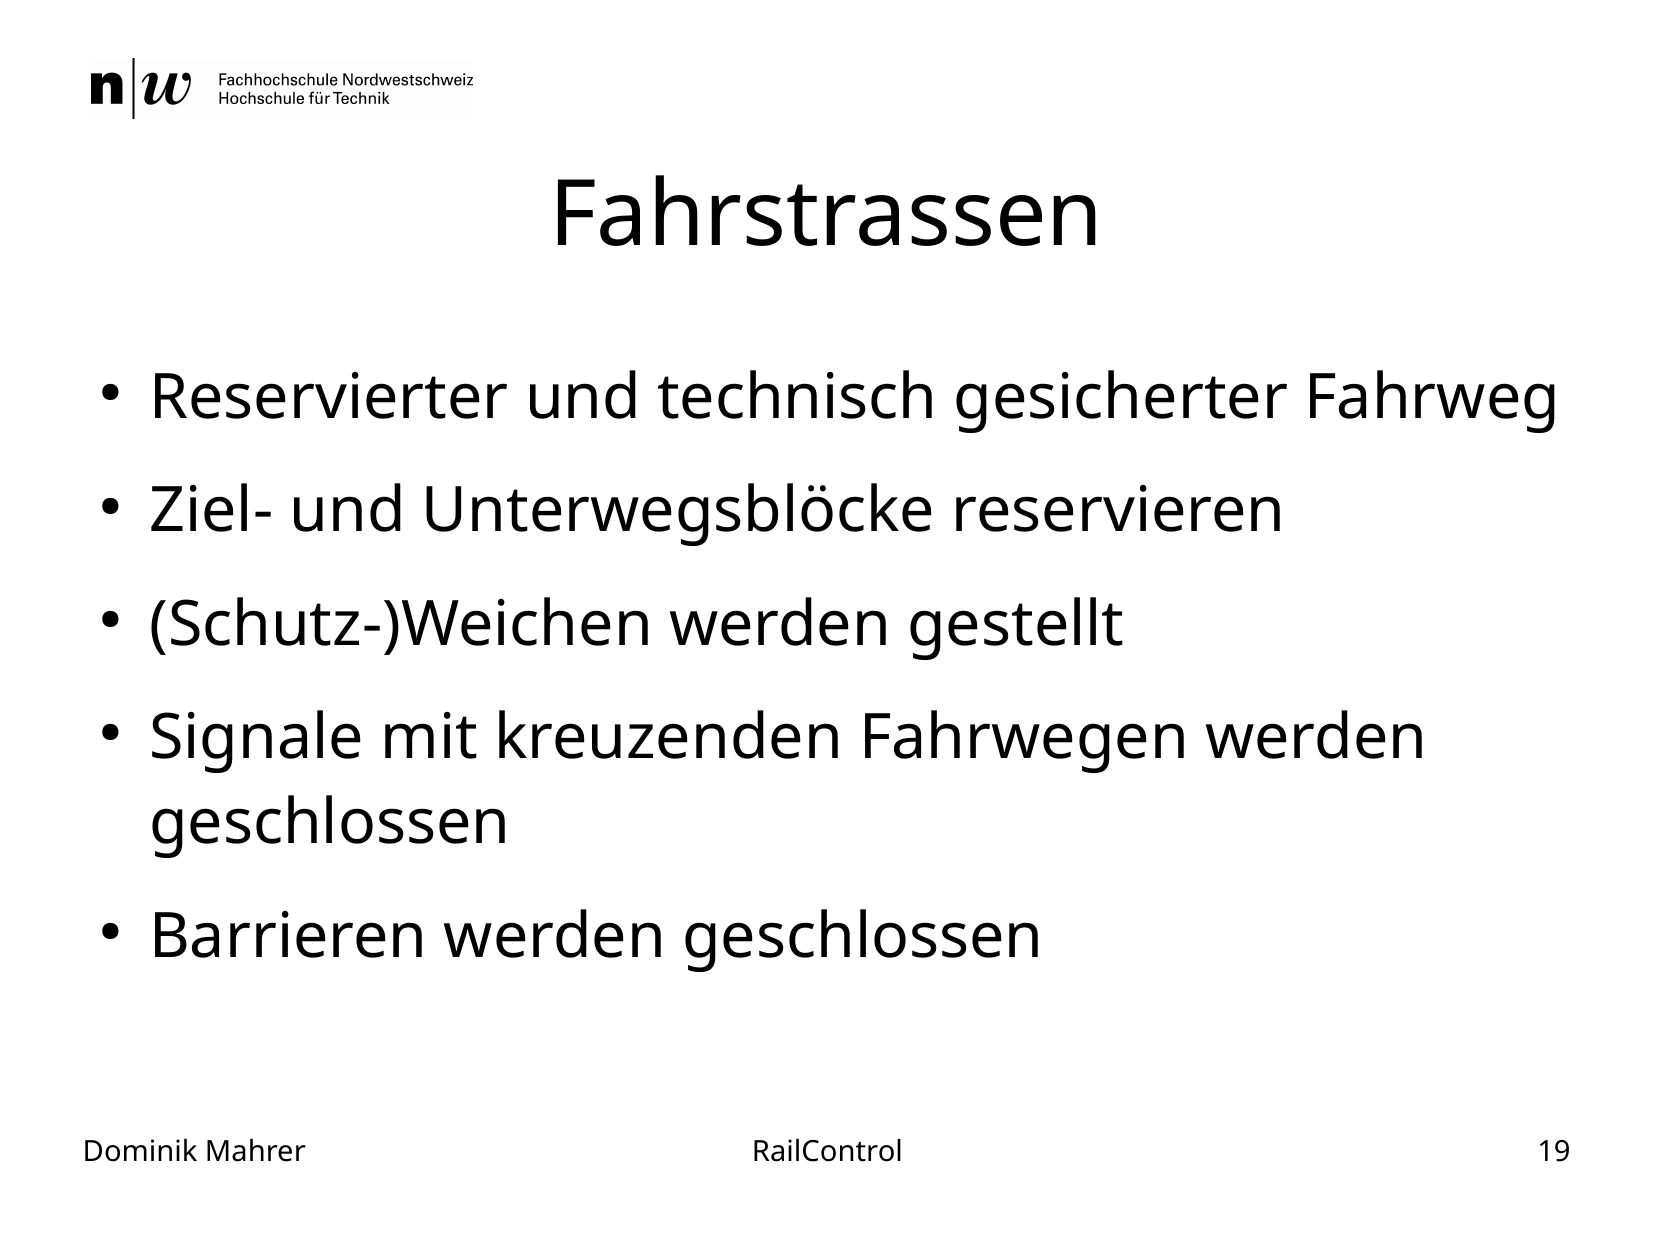

# Fahrstrassen
Reservierter und technisch gesicherter Fahrweg
Ziel- und Unterwegsblöcke reservieren
(Schutz-)Weichen werden gestellt
Signale mit kreuzenden Fahrwegen werden geschlossen
Barrieren werden geschlossen
Dominik Mahrer
RailControl
19